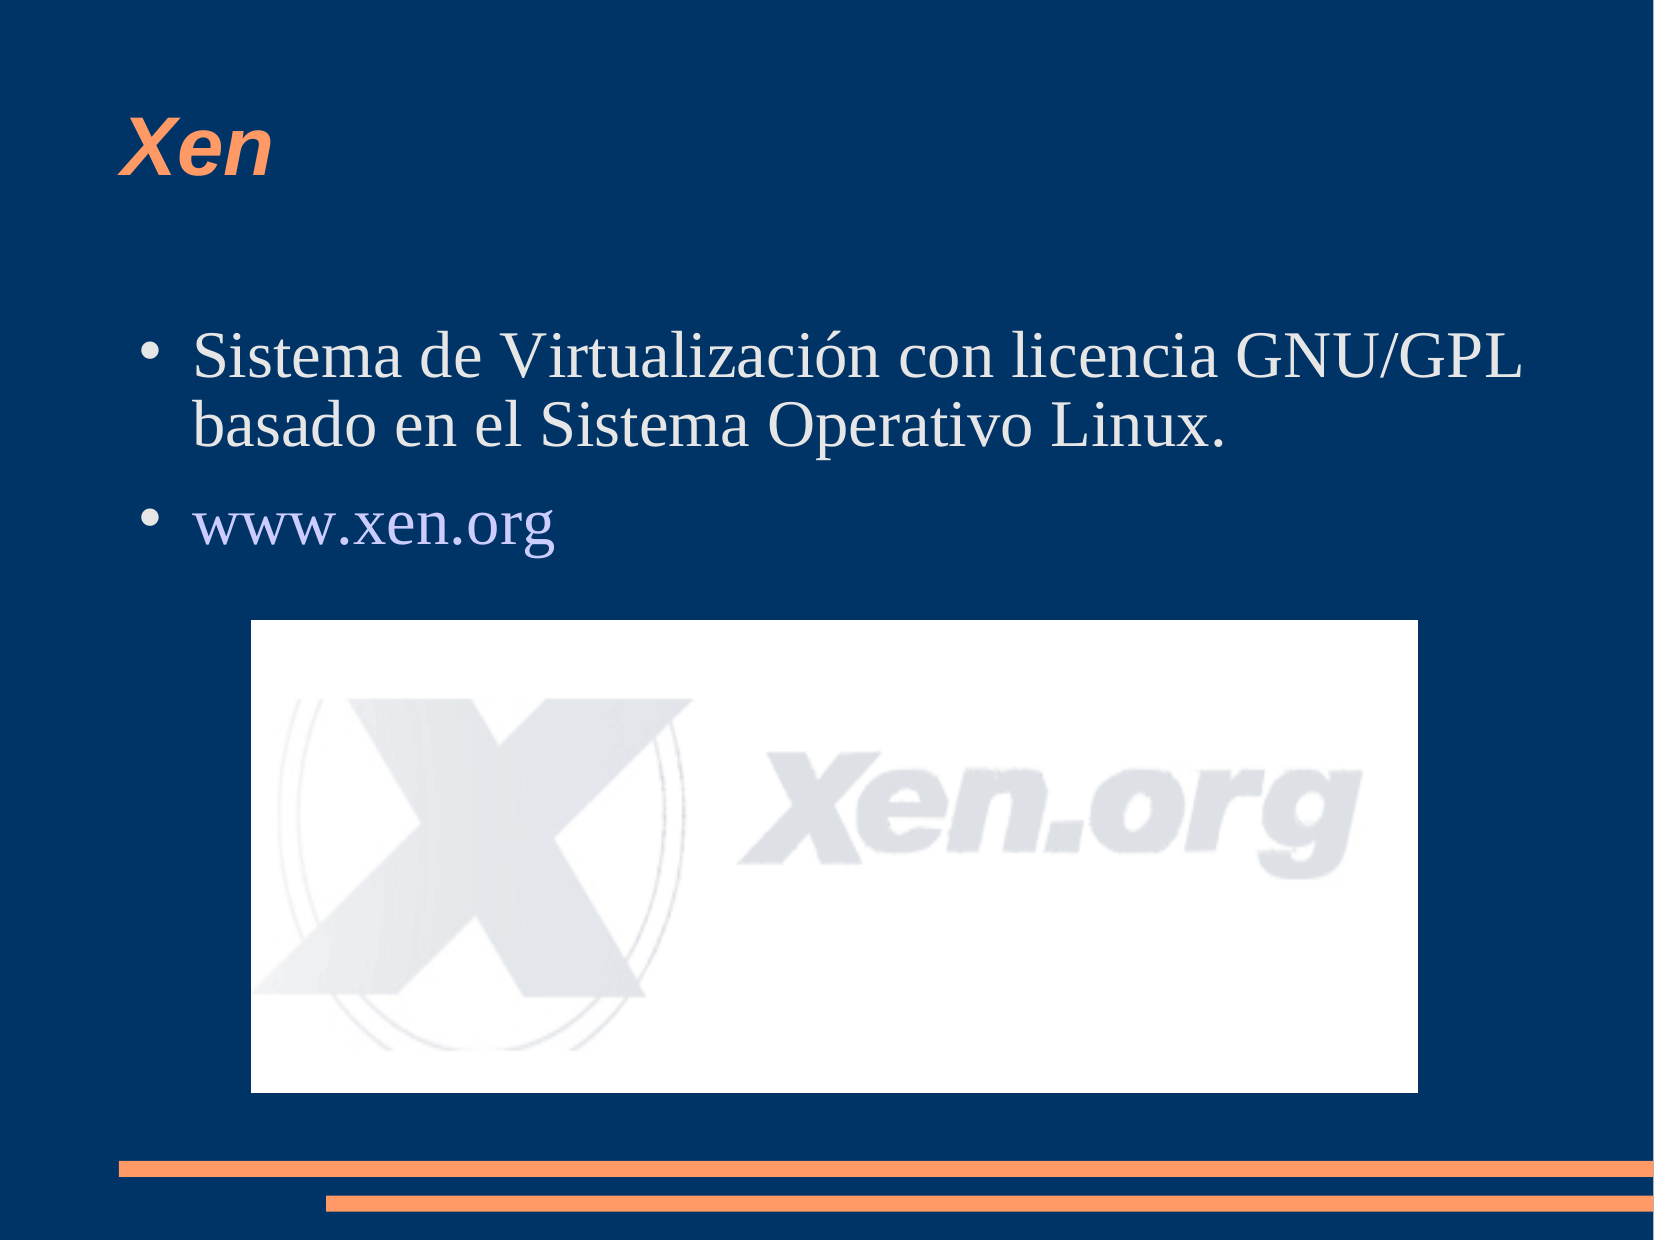

# Xen
Sistema de Virtualización con licencia GNU/GPL basado en el Sistema Operativo Linux.
www.xen.org